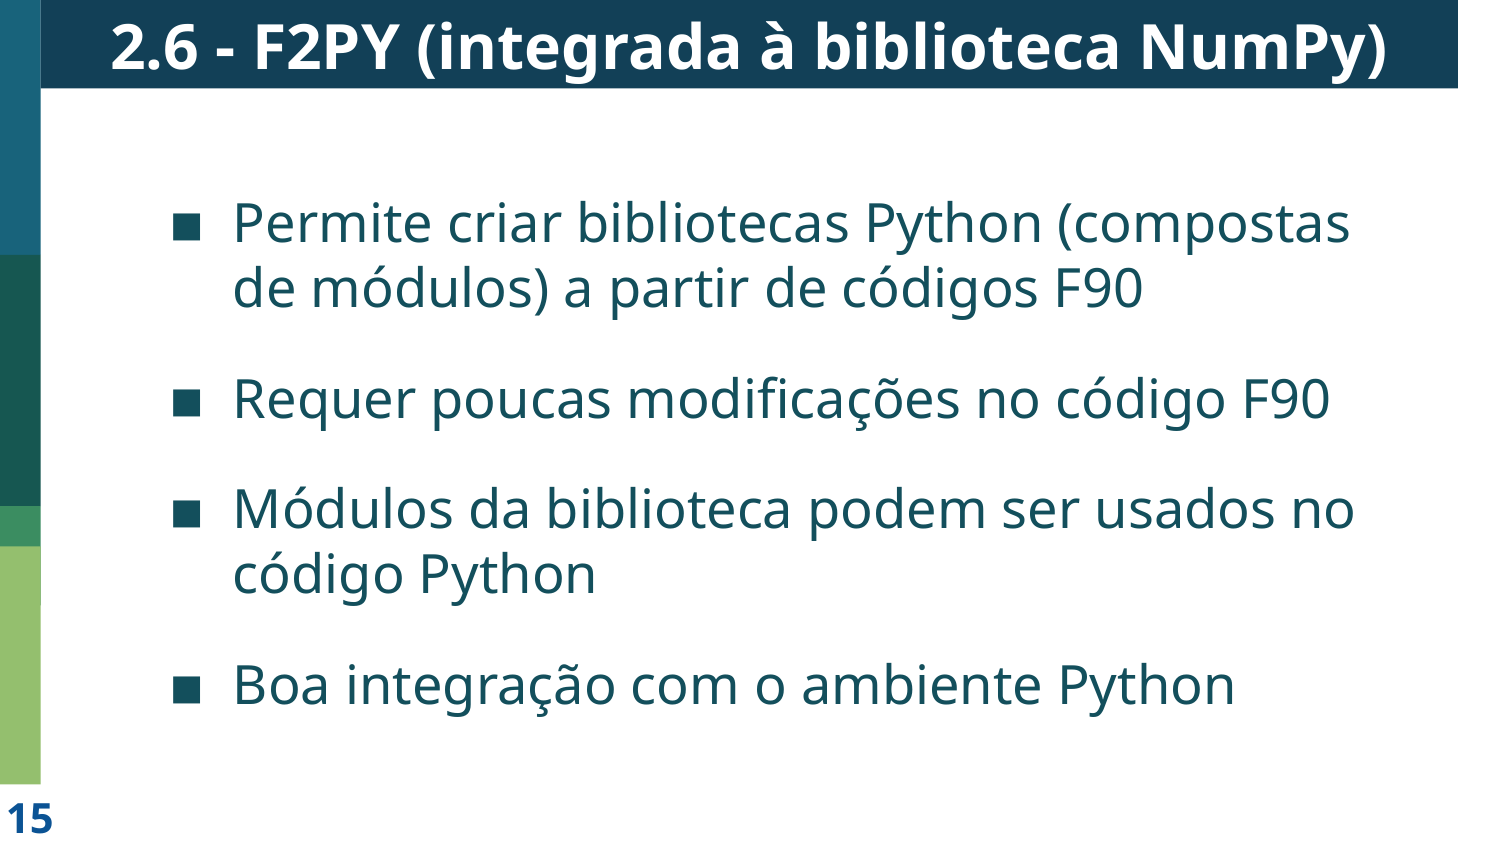

# 2.6 - F2PY (integrada à biblioteca NumPy)
Permite criar bibliotecas Python (compostas de módulos) a partir de códigos F90
Requer poucas modificações no código F90
Módulos da biblioteca podem ser usados no código Python
Boa integração com o ambiente Python